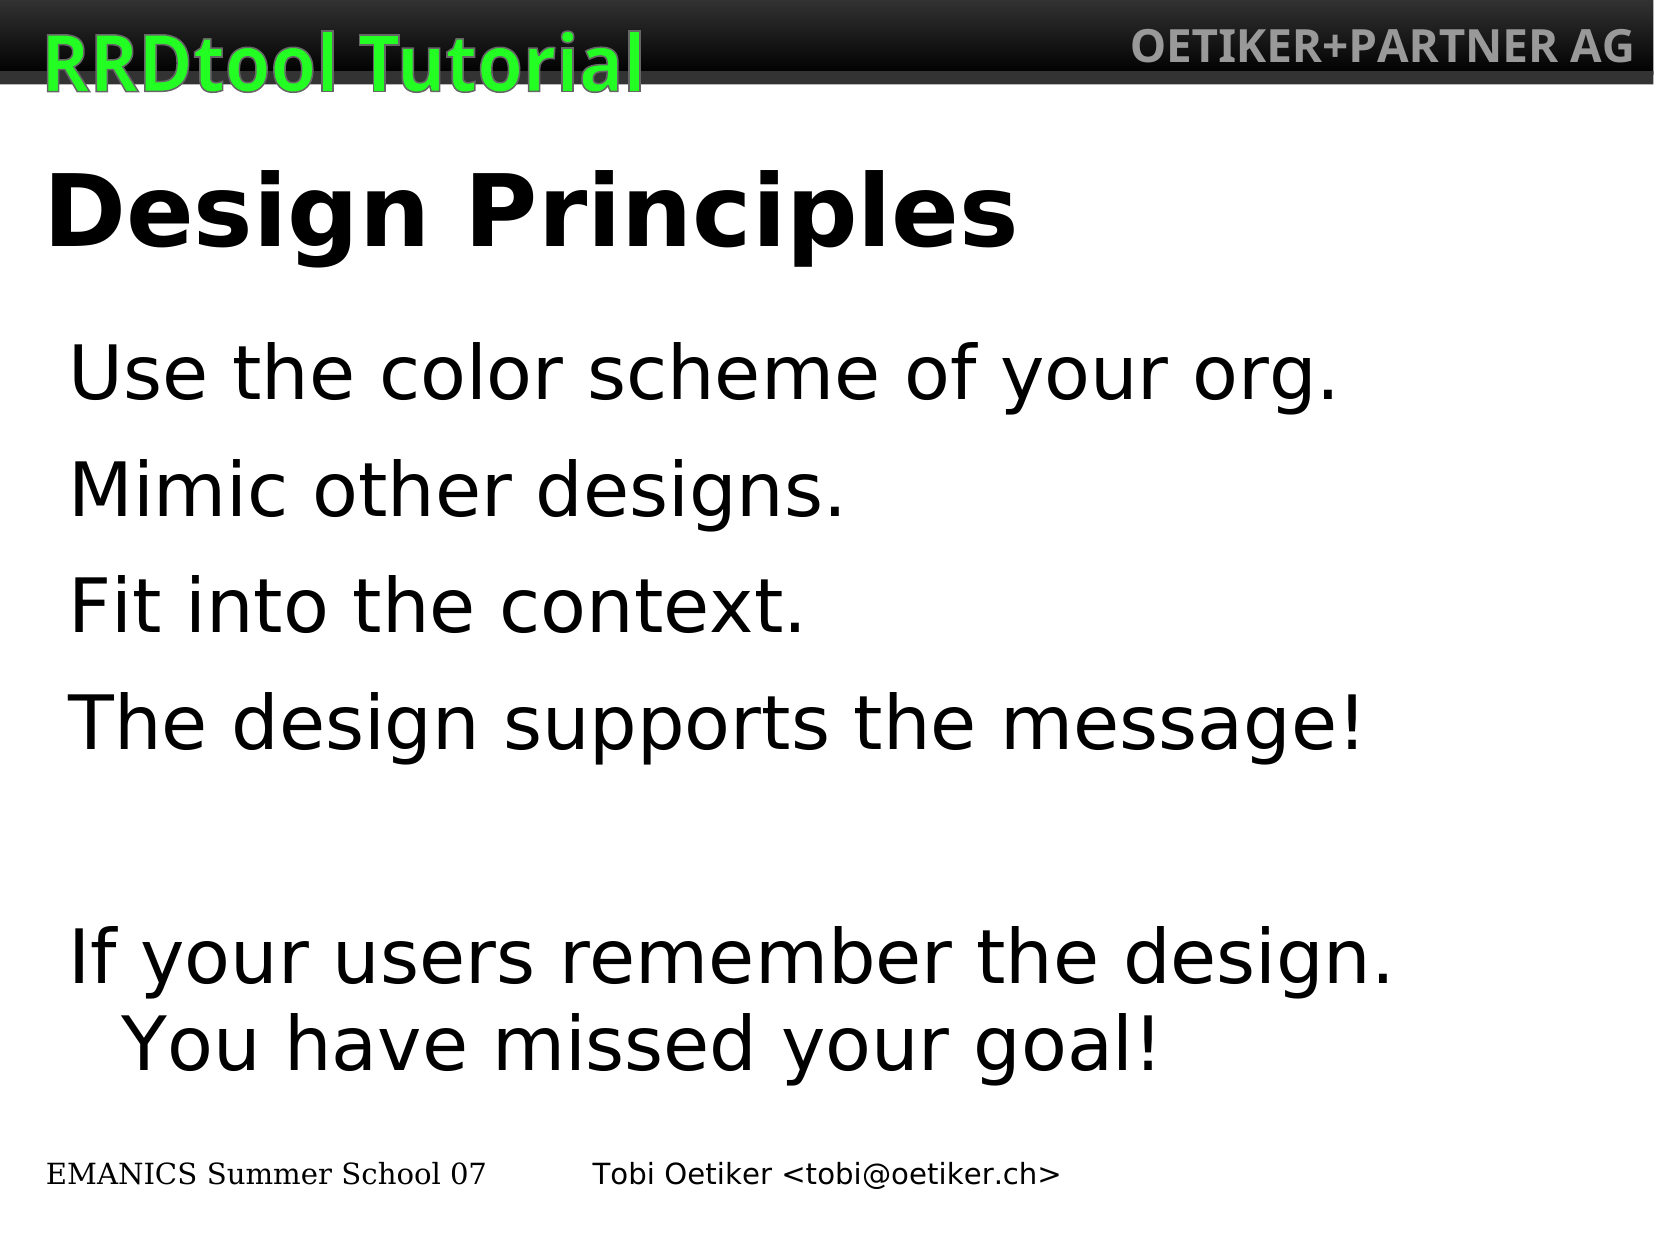

# Design Principles
Use the color scheme of your org.
Mimic other designs.
Fit into the context.
The design supports the message!
If your users remember the design.
You have missed your goal!